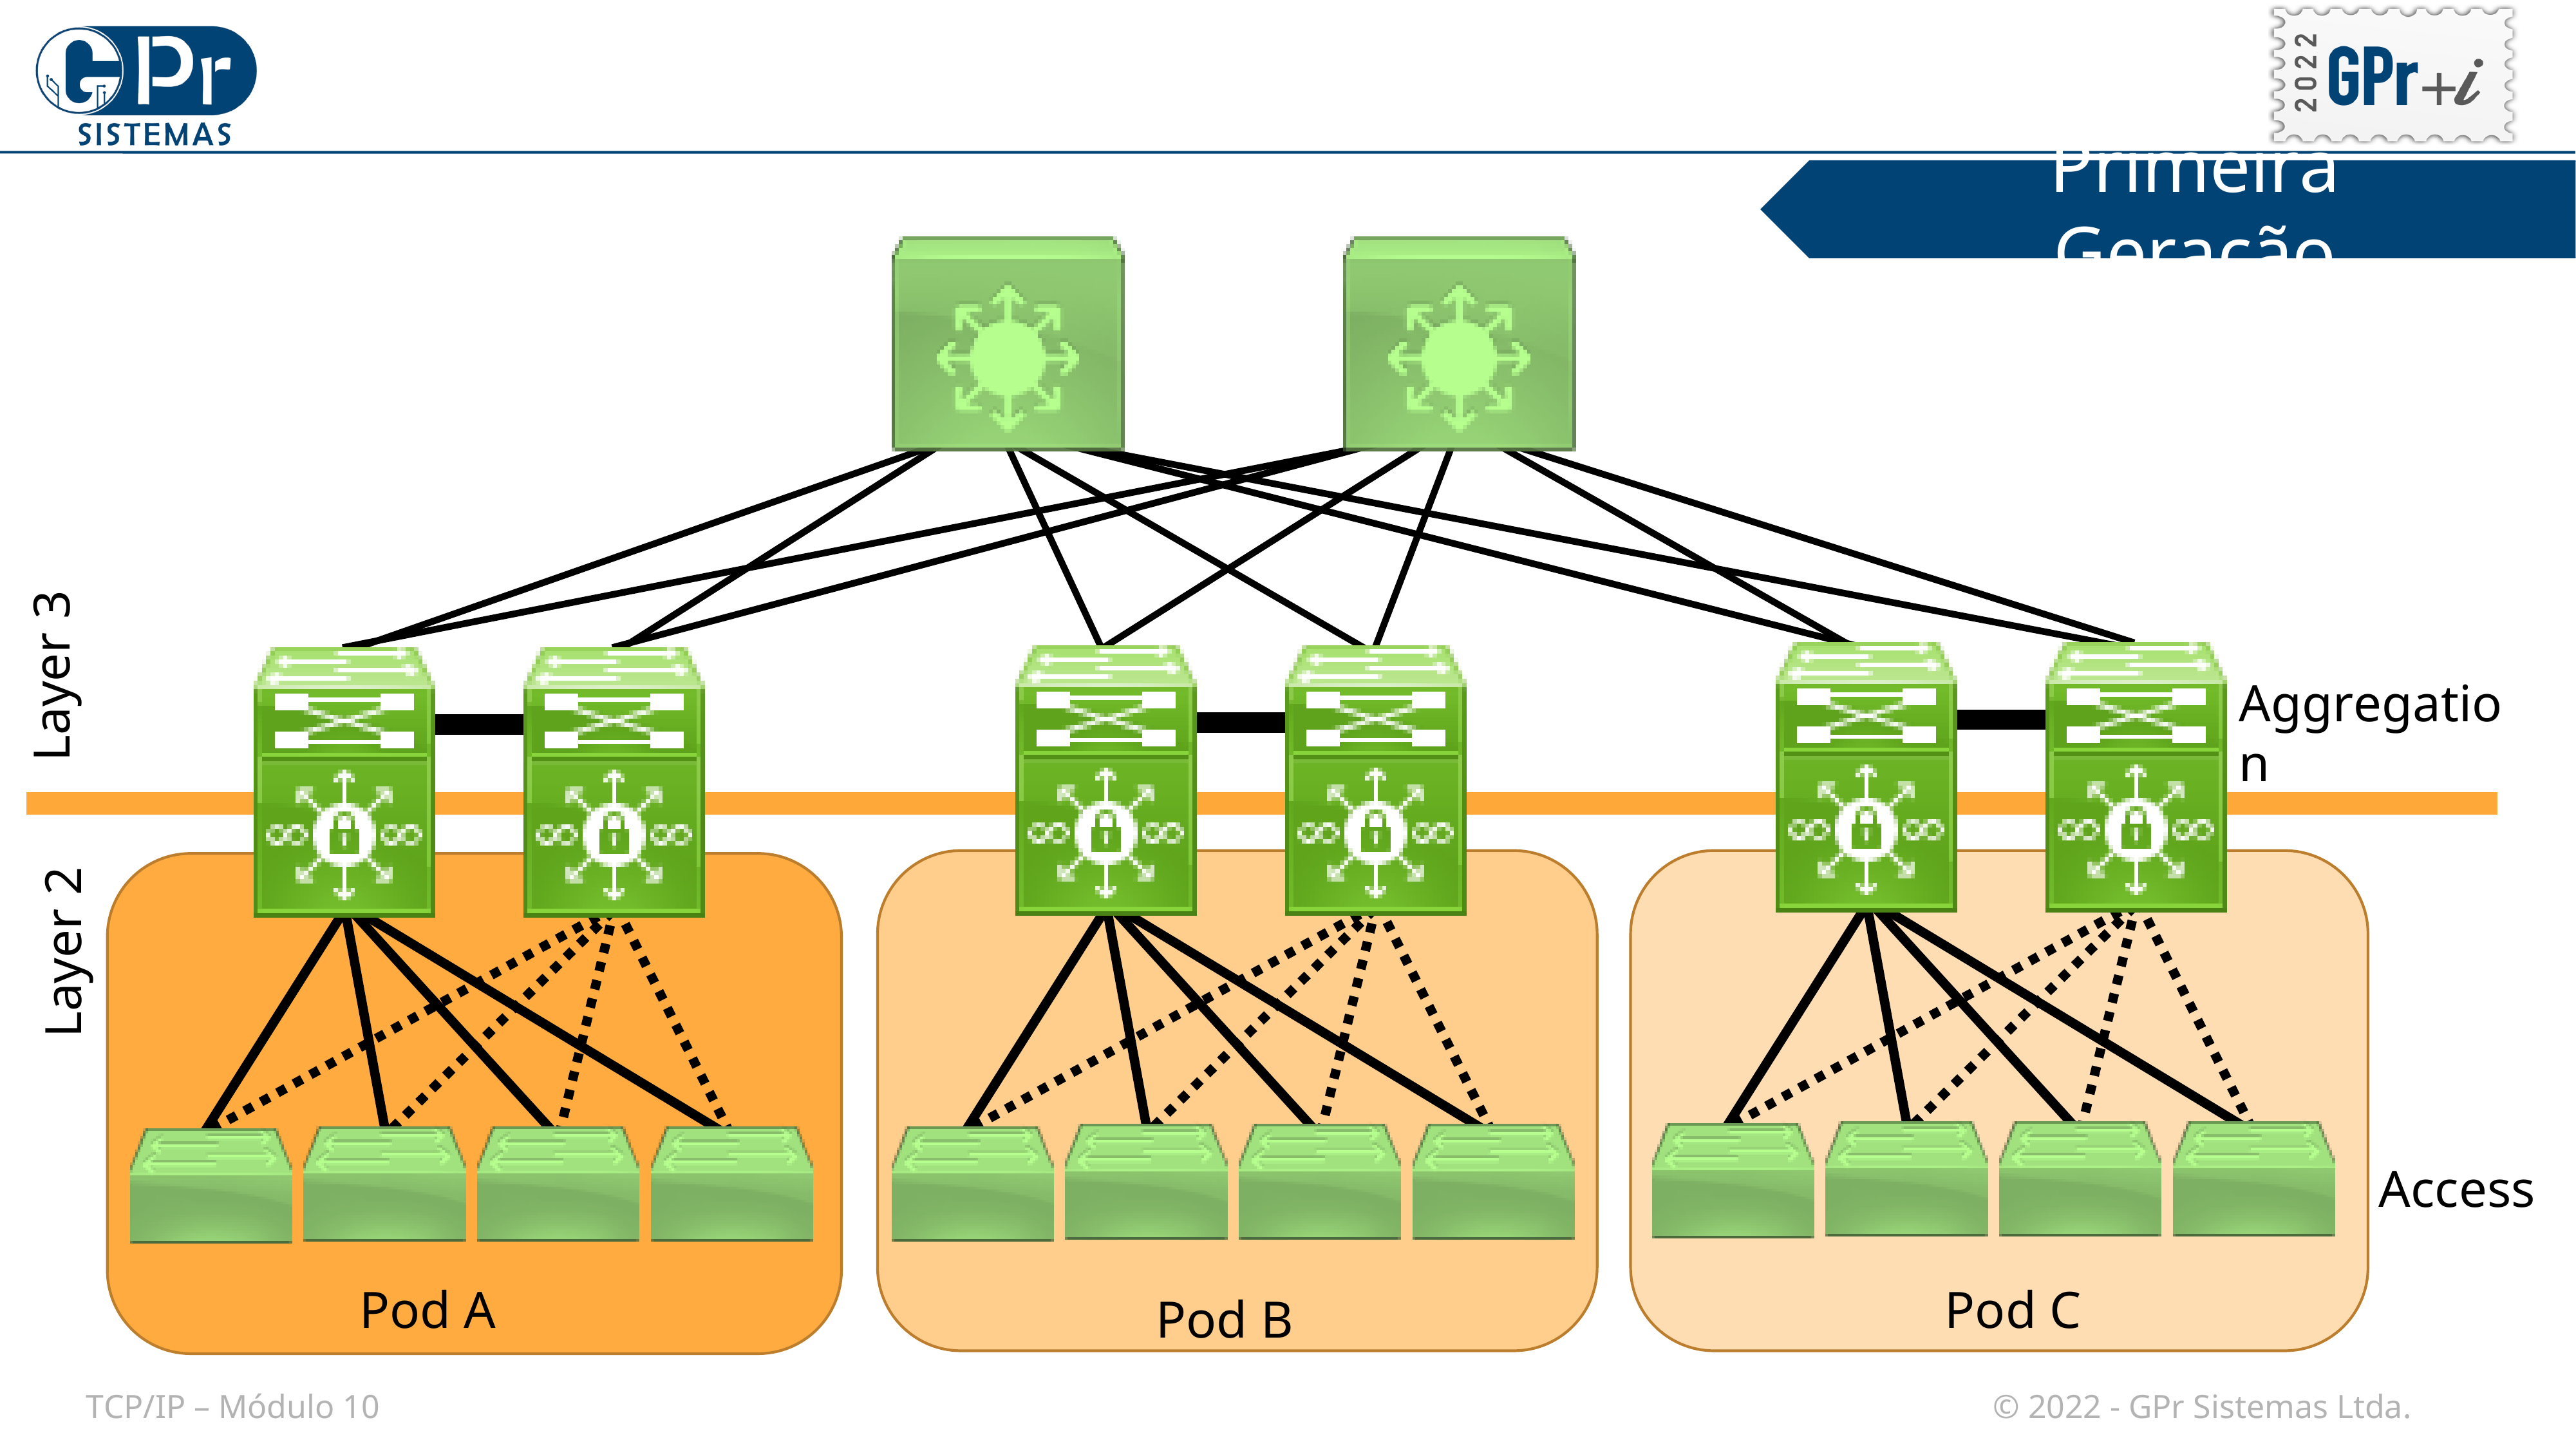

Primeira Geração
Layer 3
Aggregation
Layer 2
Access
Pod A
Pod C
Pod B